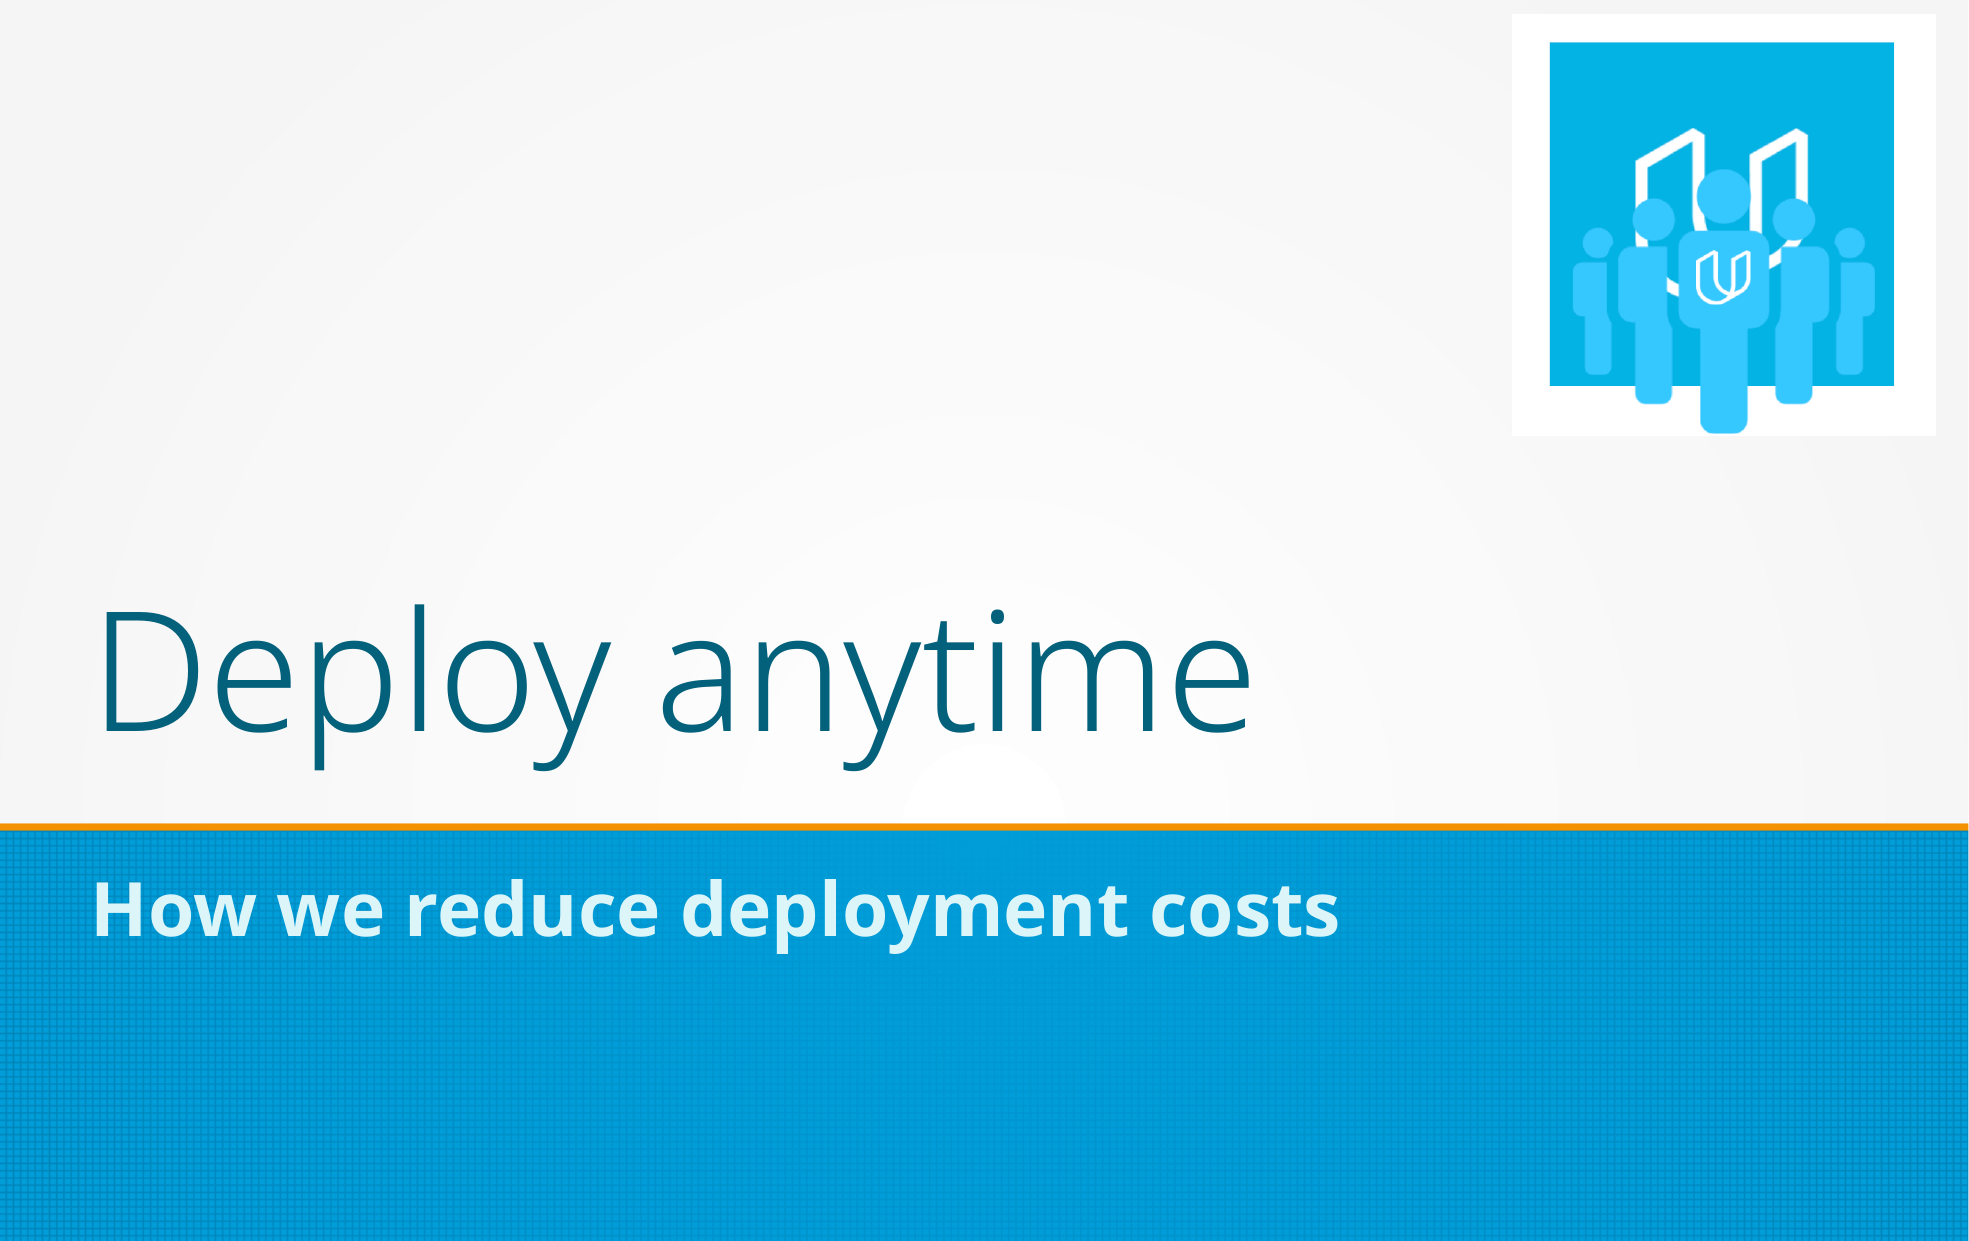

# Deploy anytime
How we reduce deployment costs